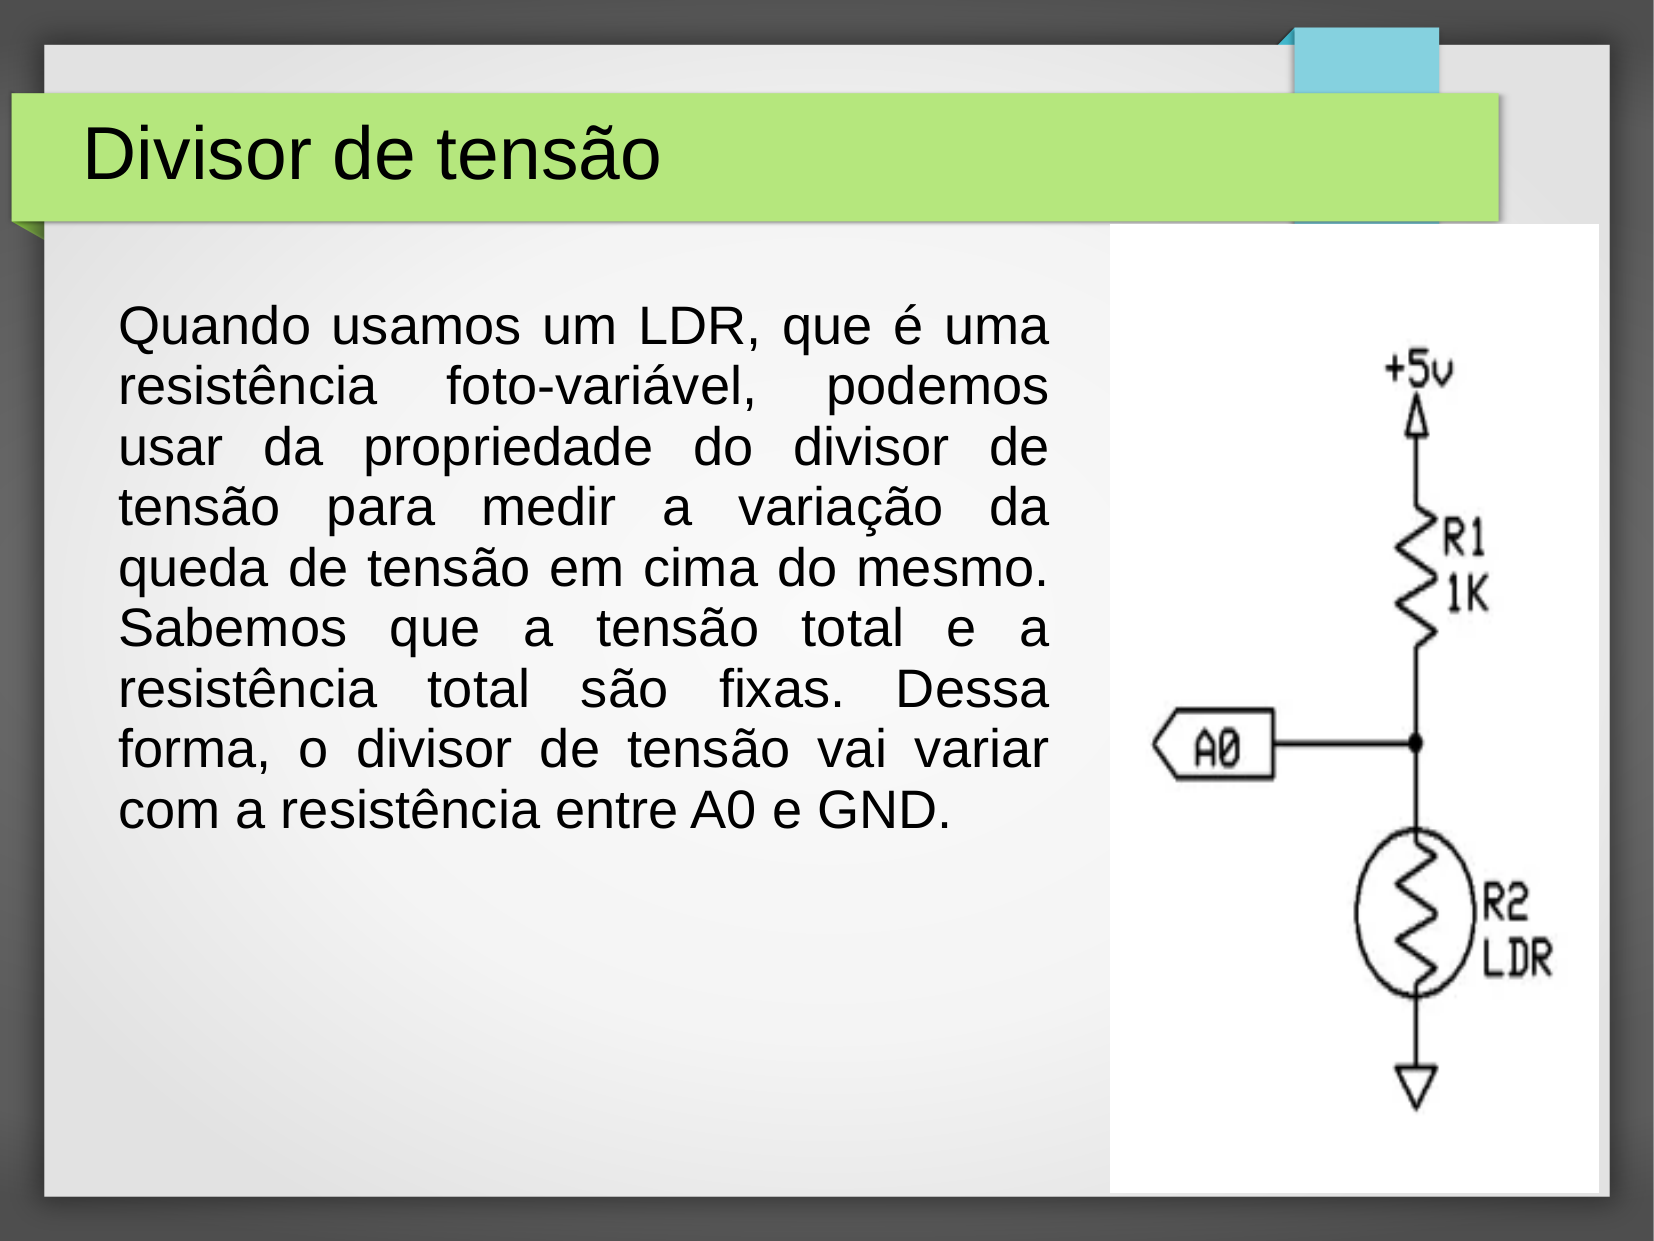

# Divisor de tensão
Quando usamos um LDR, que é uma resistência foto-variável, podemos usar da propriedade do divisor de tensão para medir a variação da queda de tensão em cima do mesmo. Sabemos que a tensão total e a resistência total são fixas. Dessa forma, o divisor de tensão vai variar com a resistência entre A0 e GND.